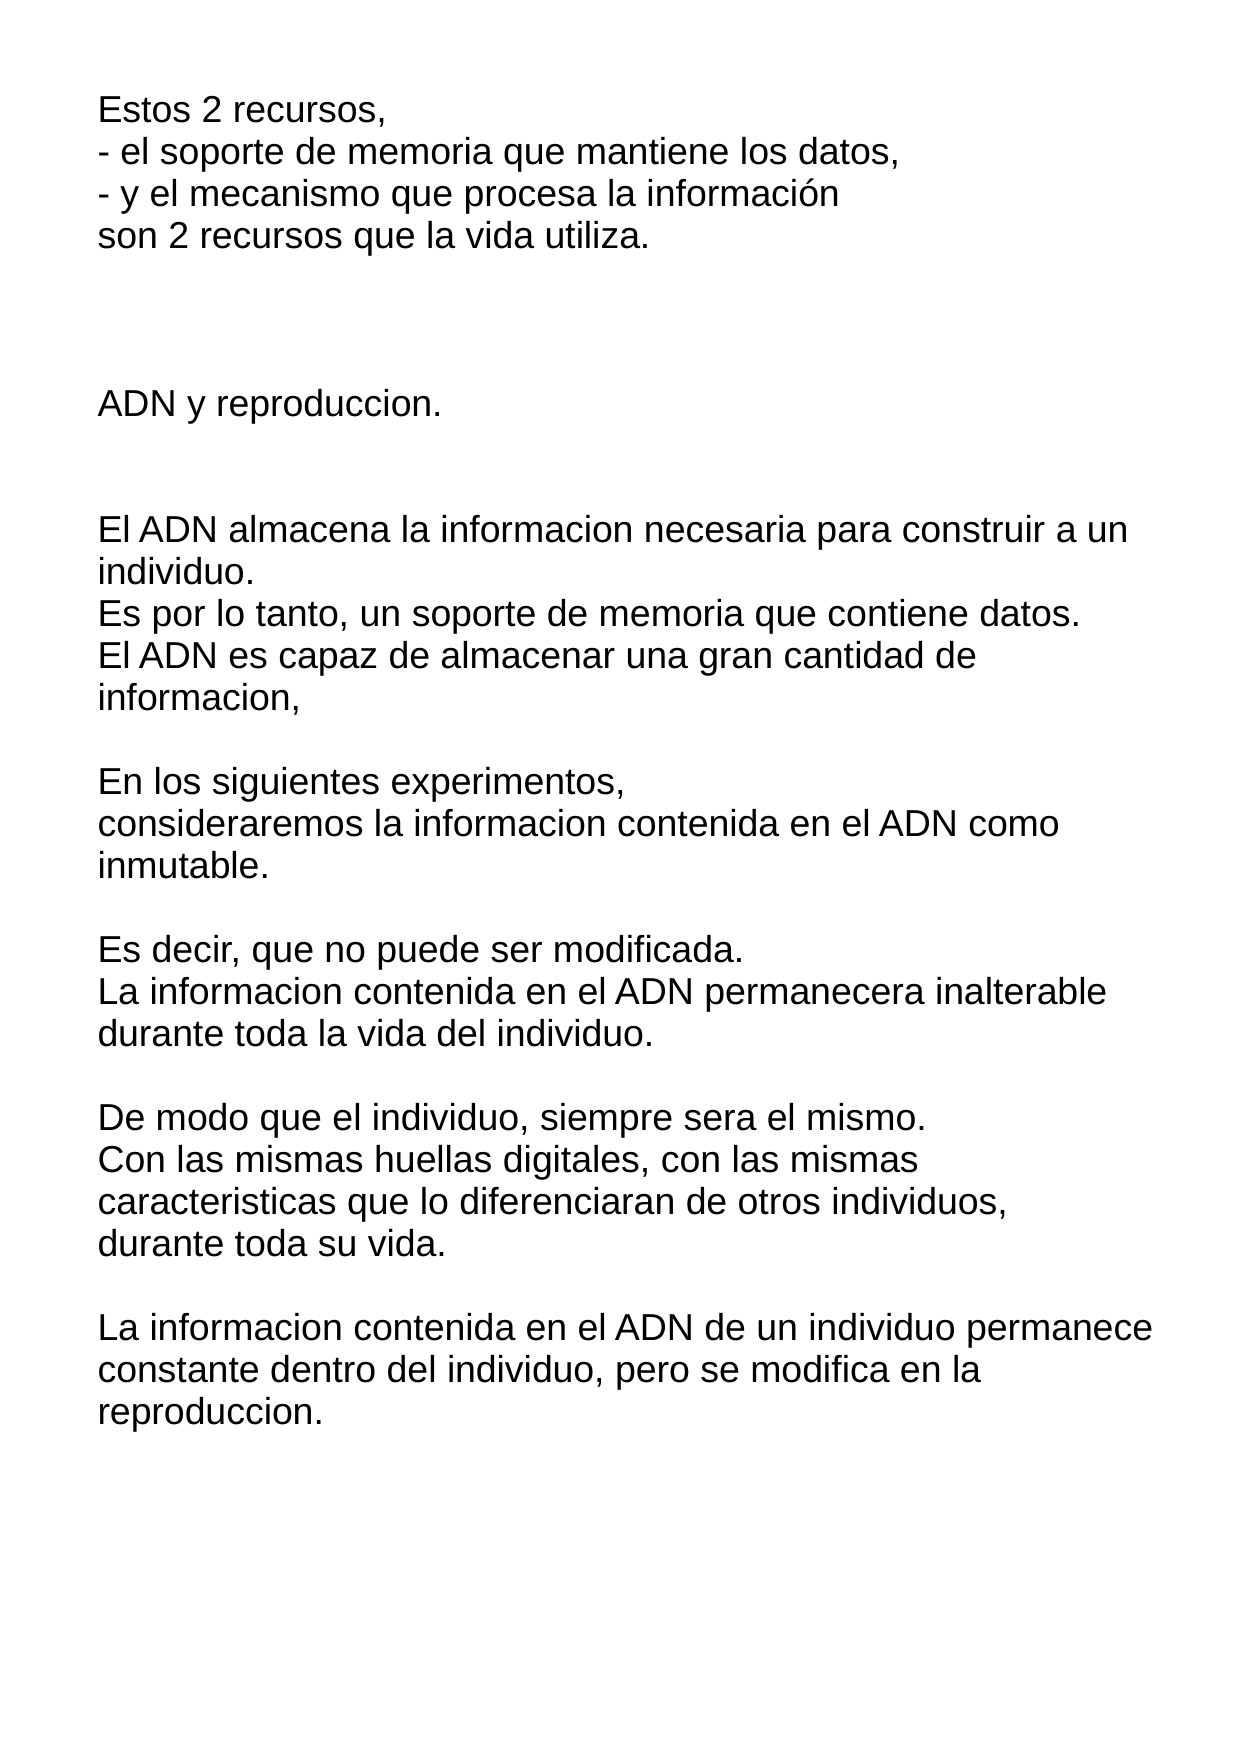

Estos 2 recursos,
- el soporte de memoria que mantiene los datos,
- y el mecanismo que procesa la información
son 2 recursos que la vida utiliza.
ADN y reproduccion.
El ADN almacena la informacion necesaria para construir a un individuo.
Es por lo tanto, un soporte de memoria que contiene datos.
El ADN es capaz de almacenar una gran cantidad de informacion,
En los siguientes experimentos,
consideraremos la informacion contenida en el ADN como inmutable.
Es decir, que no puede ser modificada.
La informacion contenida en el ADN permanecera inalterable durante toda la vida del individuo.
De modo que el individuo, siempre sera el mismo.
Con las mismas huellas digitales, con las mismas caracteristicas que lo diferenciaran de otros individuos,
durante toda su vida.
La informacion contenida en el ADN de un individuo permanece constante dentro del individuo, pero se modifica en la reproduccion.